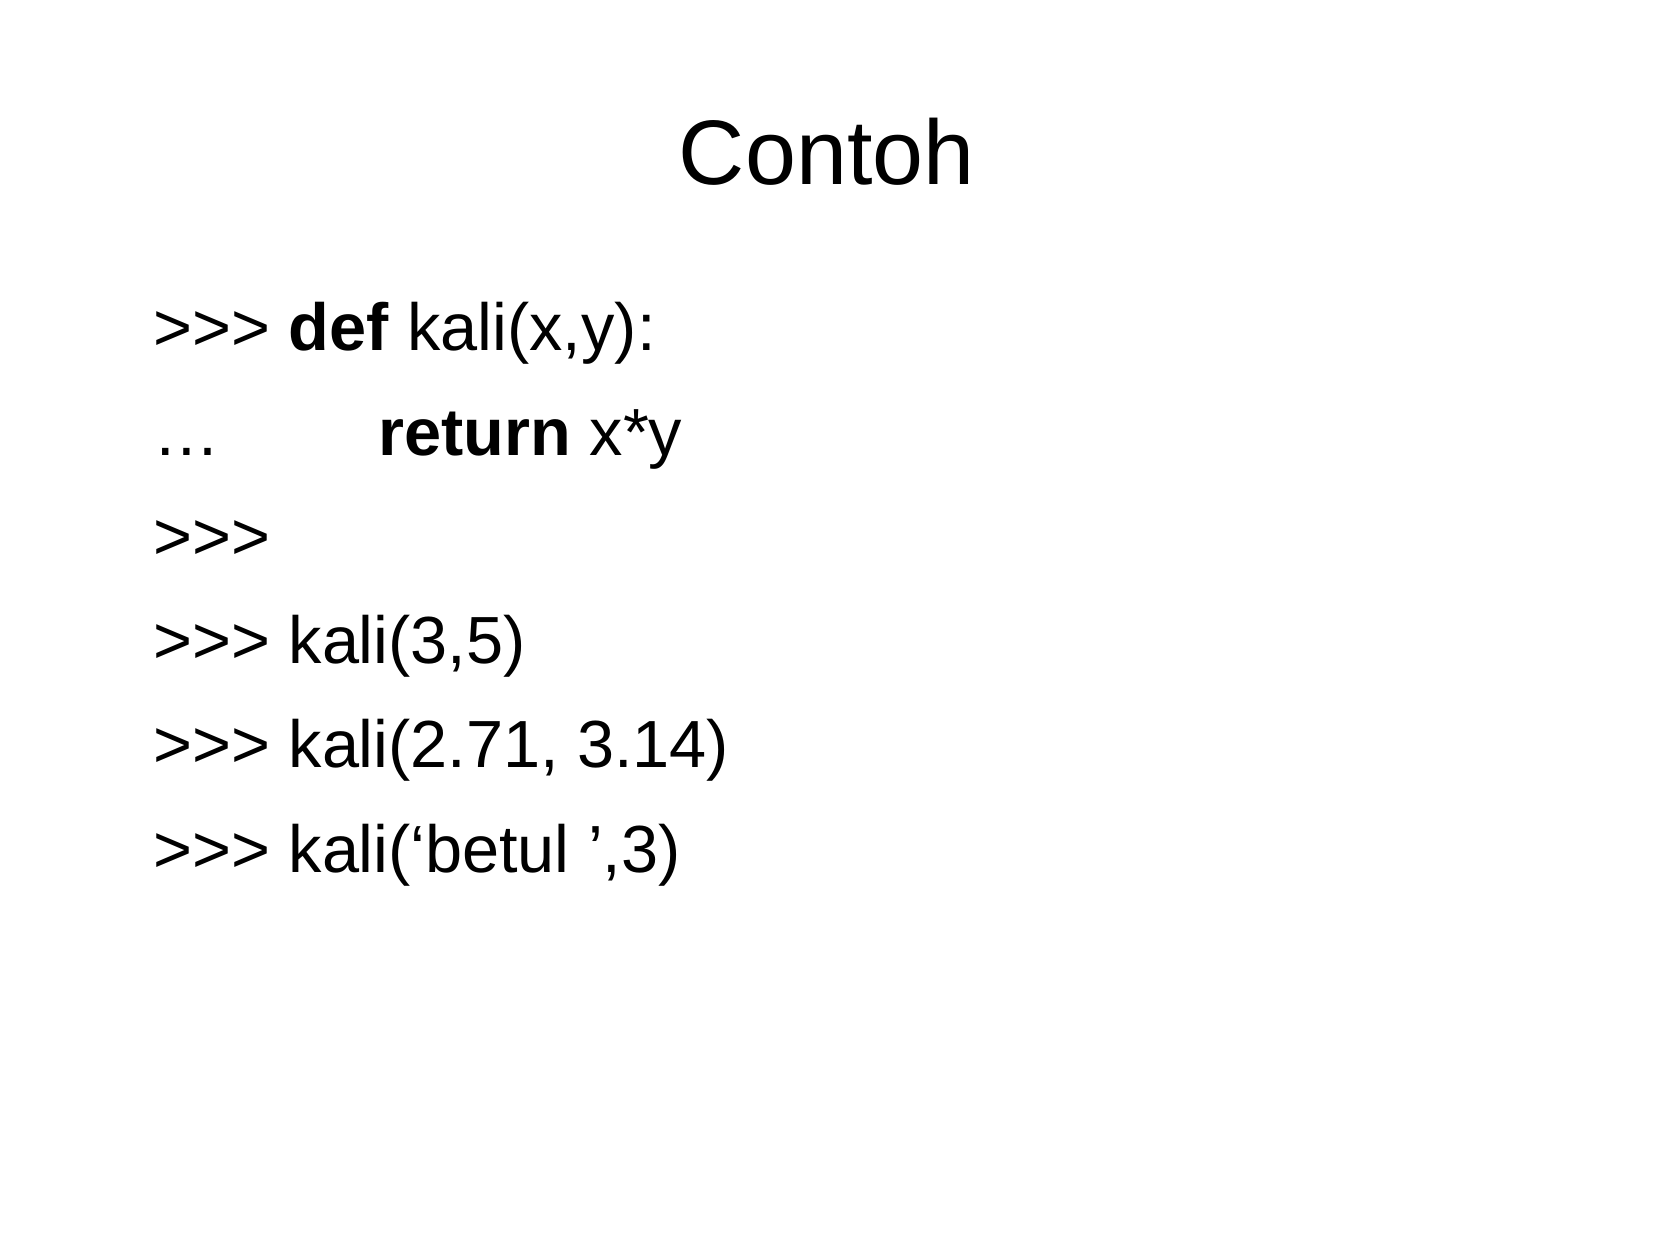

# Contoh
>>> def kali(x,y):
…			return x*y
>>>
>>> kali(3,5)
>>> kali(2.71, 3.14)
>>> kali(‘betul ’,3)